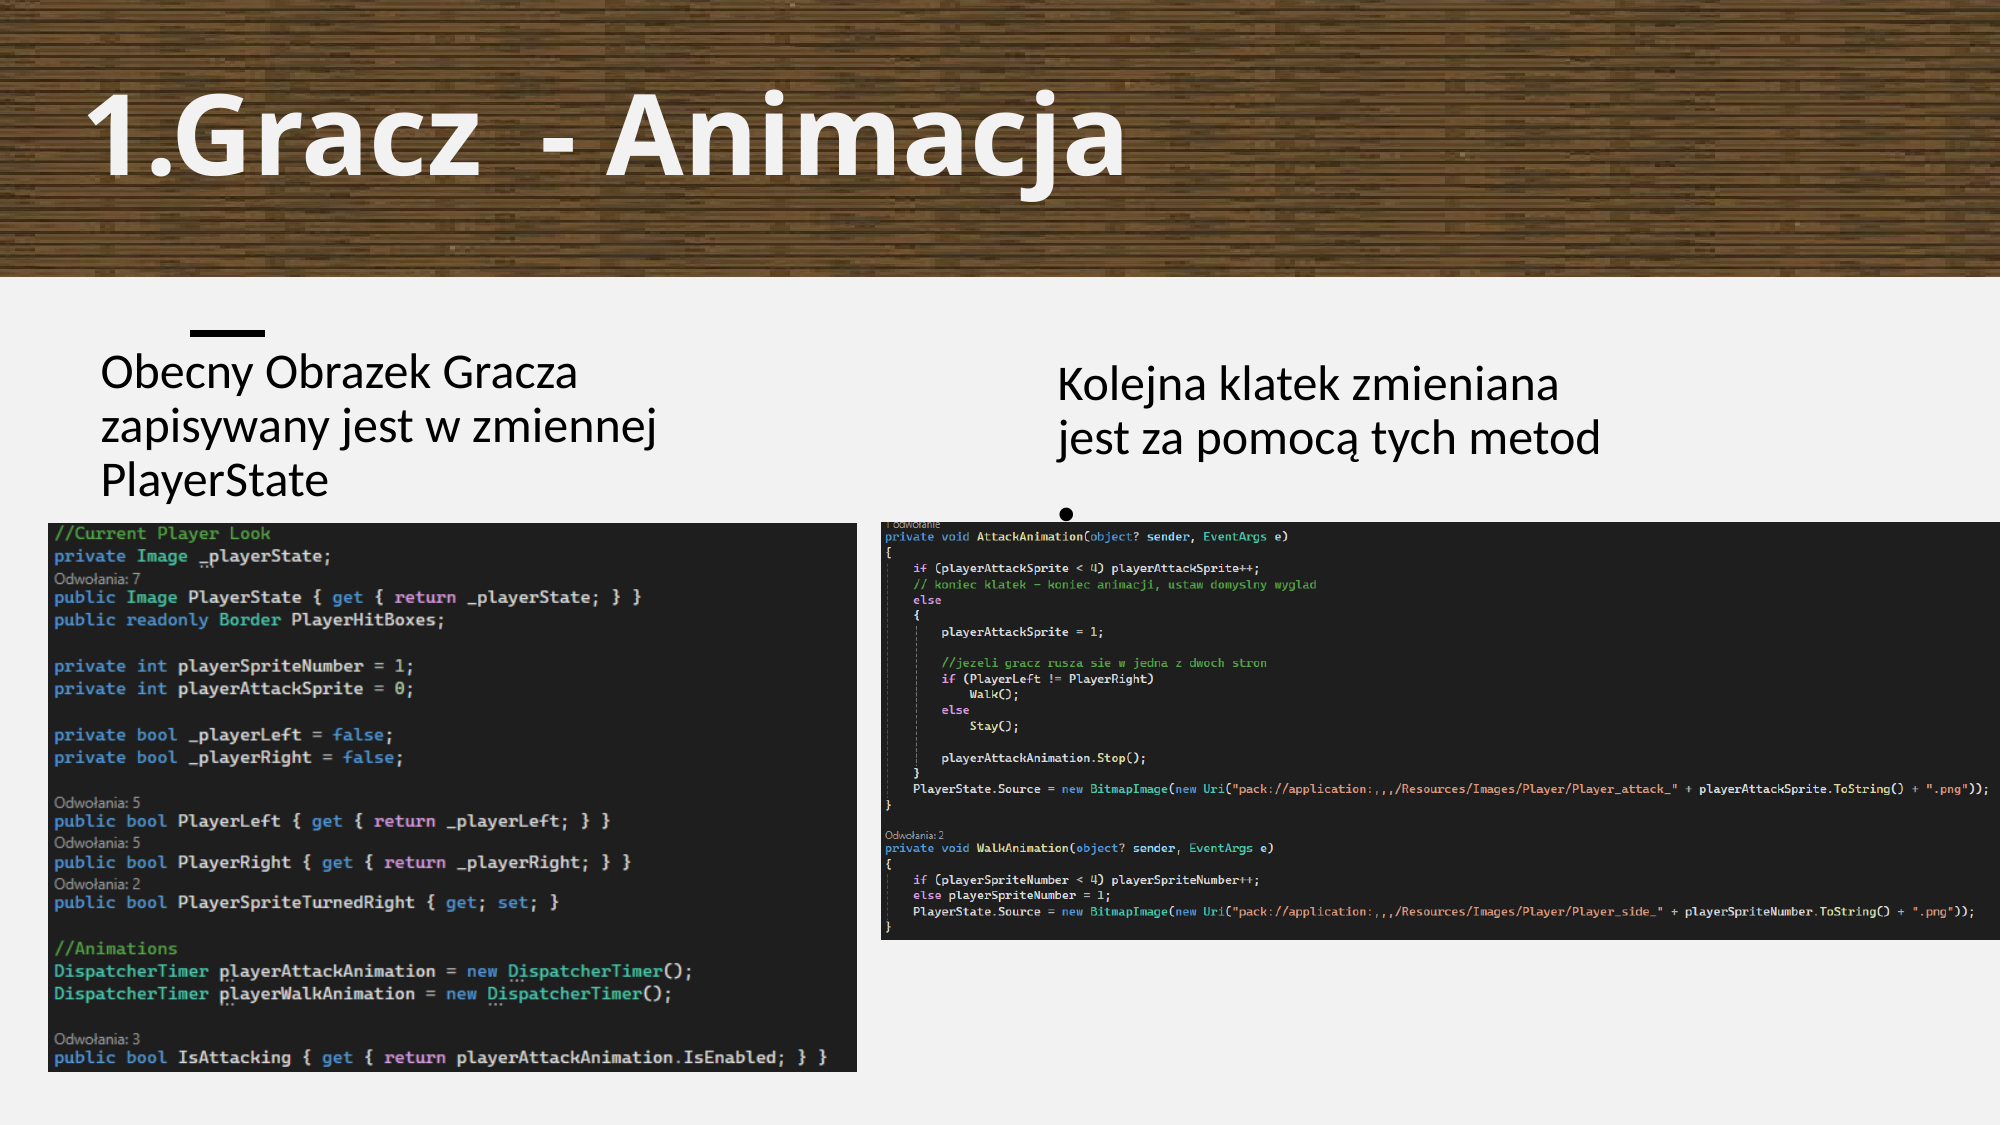

1.Gracz - Animacja
# Obecny Obrazek Gracza zapisywany jest w zmiennej PlayerState
Kolejna klatek zmieniana jest za pomocą tych metod